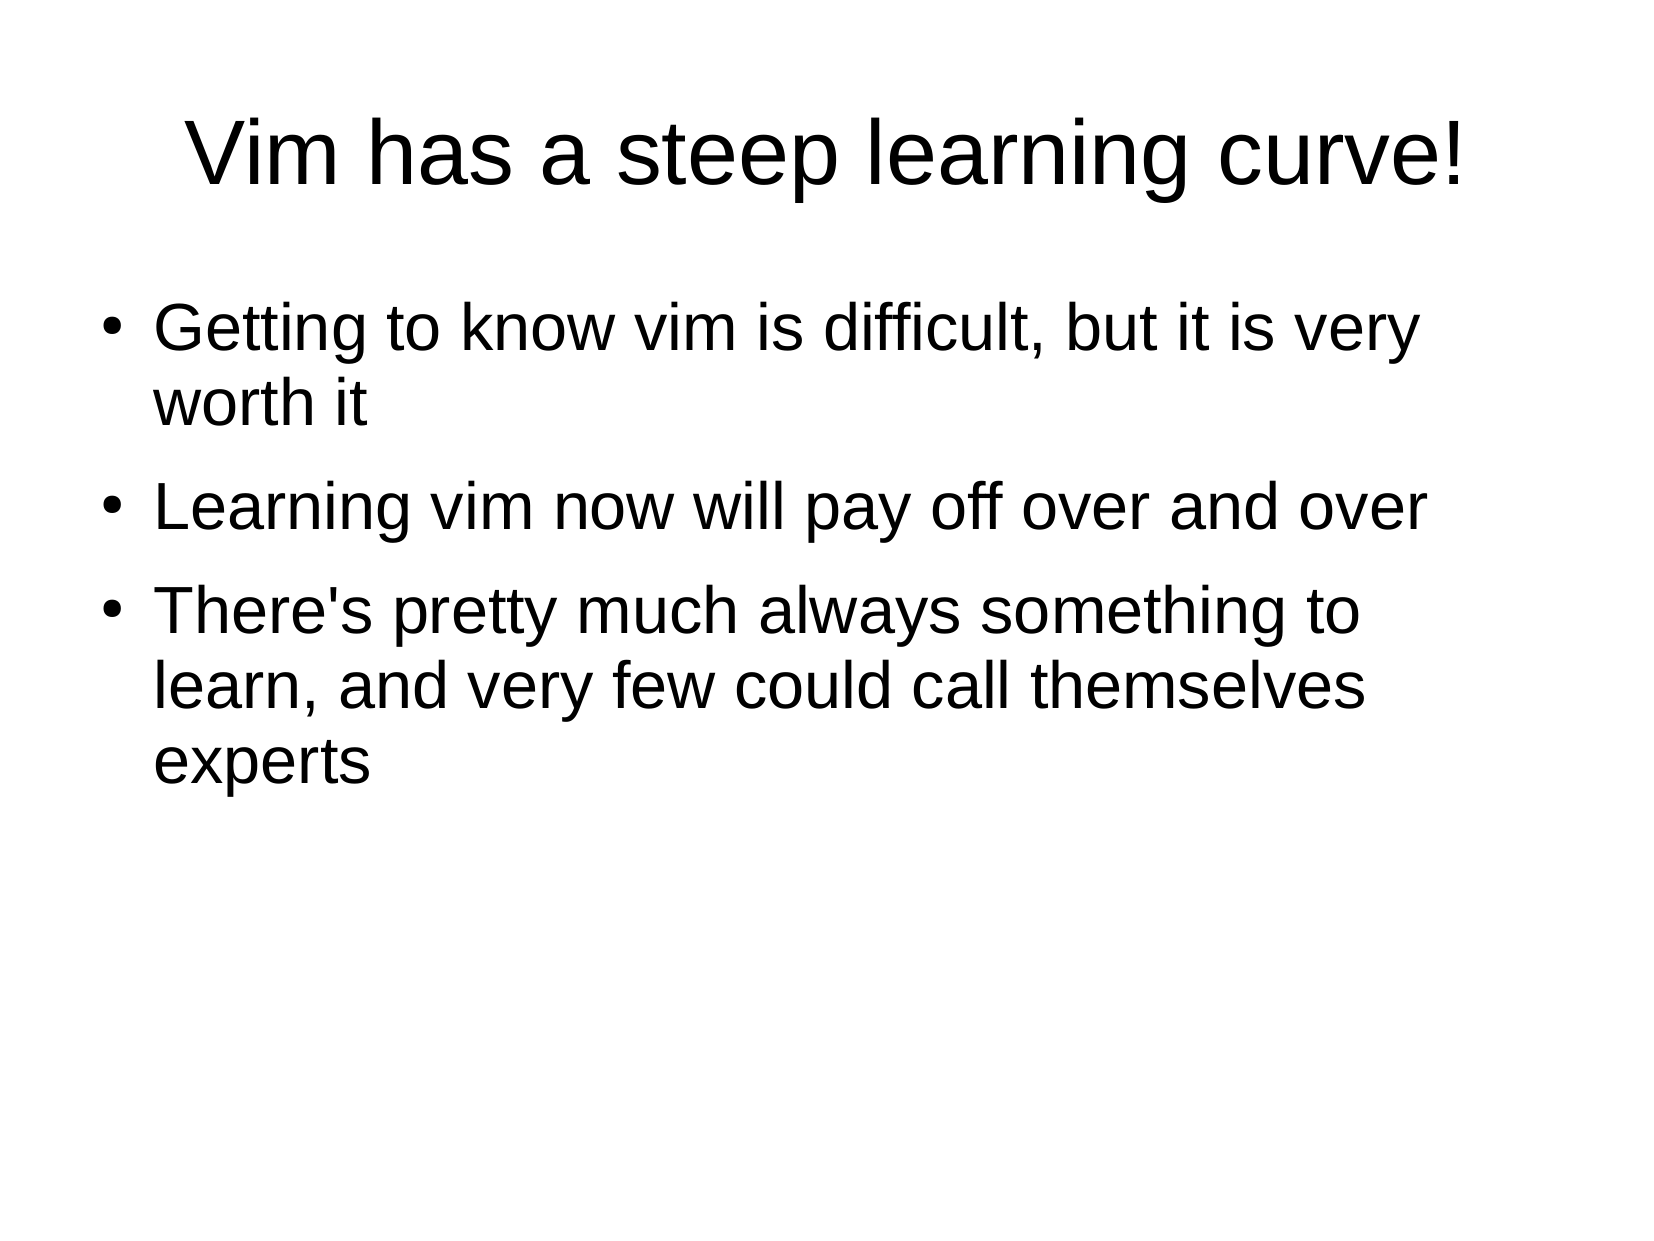

# Vim has a steep learning curve!
Getting to know vim is difficult, but it is very worth it
Learning vim now will pay off over and over
There's pretty much always something to learn, and very few could call themselves experts